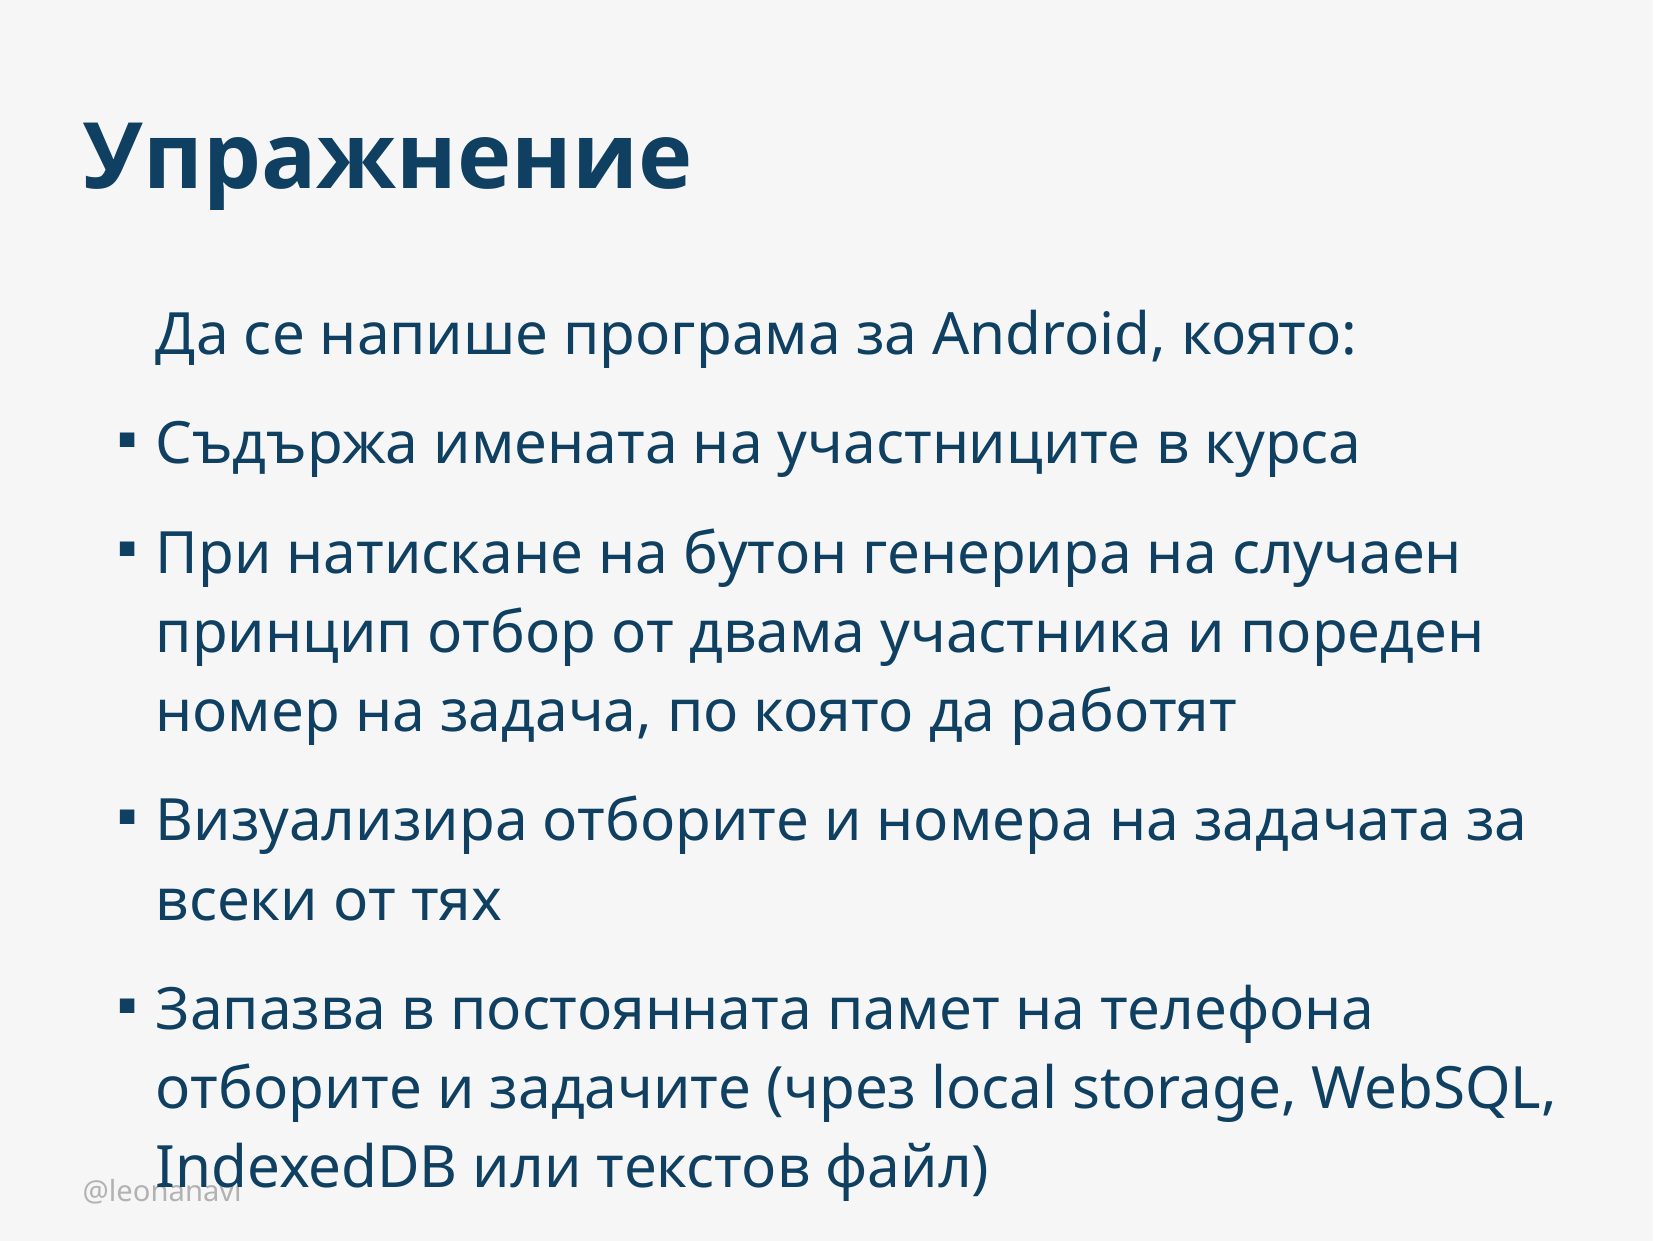

# Упражнение
Да се напише програма за Android, която:
Съдържа имената на участниците в курса
При натискане на бутон генерира на случаен принцип отбор от двама участника и пореден номер на задача, по която да работят
Визуализира отборите и номера на задачата за всеки от тях
Запазва в постоянната памет на телефона отборите и задачите (чрез local storage, WebSQL, IndexedDB или текстов файл)